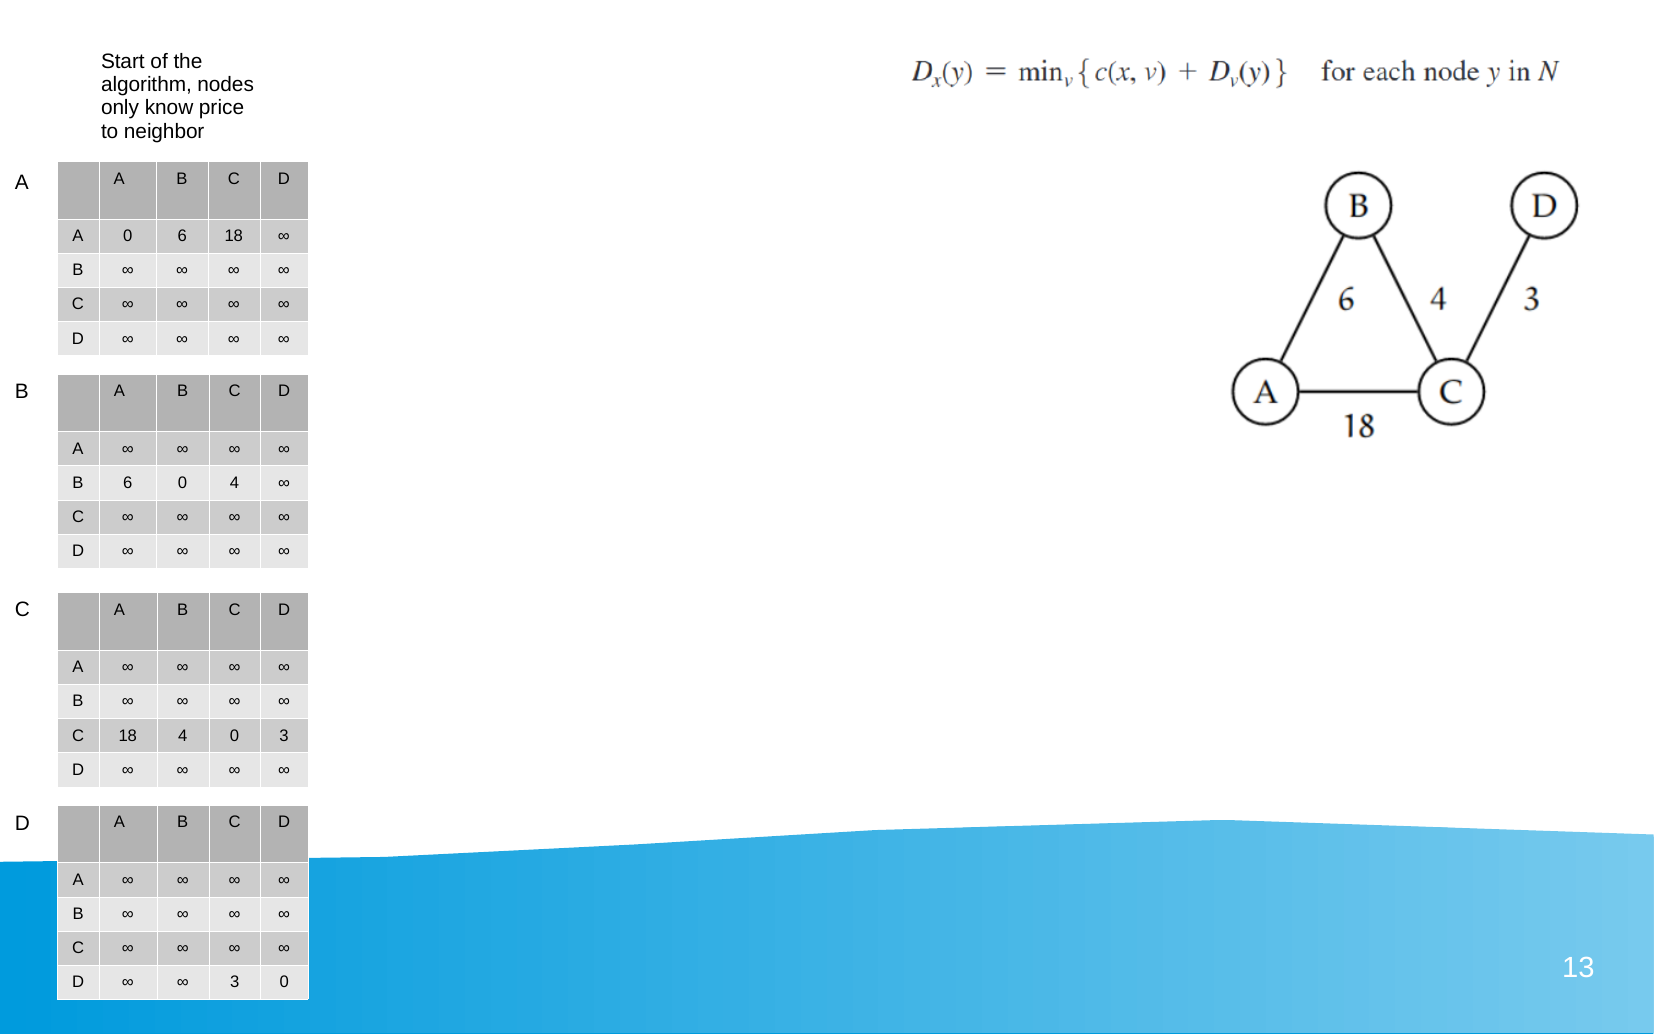

Start of the algorithm, nodes only know price to neighbor
| | A | B | C | D |
| --- | --- | --- | --- | --- |
| A | 0 | 6 | 18 | ∞ |
| B | ∞ | ∞ | ∞ | ∞ |
| C | ∞ | ∞ | ∞ | ∞ |
| D | ∞ | ∞ | ∞ | ∞ |
A
B
| | A | B | C | D |
| --- | --- | --- | --- | --- |
| A | ∞ | ∞ | ∞ | ∞ |
| B | 6 | 0 | 4 | ∞ |
| C | ∞ | ∞ | ∞ | ∞ |
| D | ∞ | ∞ | ∞ | ∞ |
C
| | A | B | C | D |
| --- | --- | --- | --- | --- |
| A | ∞ | ∞ | ∞ | ∞ |
| B | ∞ | ∞ | ∞ | ∞ |
| C | 18 | 4 | 0 | 3 |
| D | ∞ | ∞ | ∞ | ∞ |
D
| | A | B | C | D |
| --- | --- | --- | --- | --- |
| A | ∞ | ∞ | ∞ | ∞ |
| B | ∞ | ∞ | ∞ | ∞ |
| C | ∞ | ∞ | ∞ | ∞ |
| D | ∞ | ∞ | 3 | 0 |